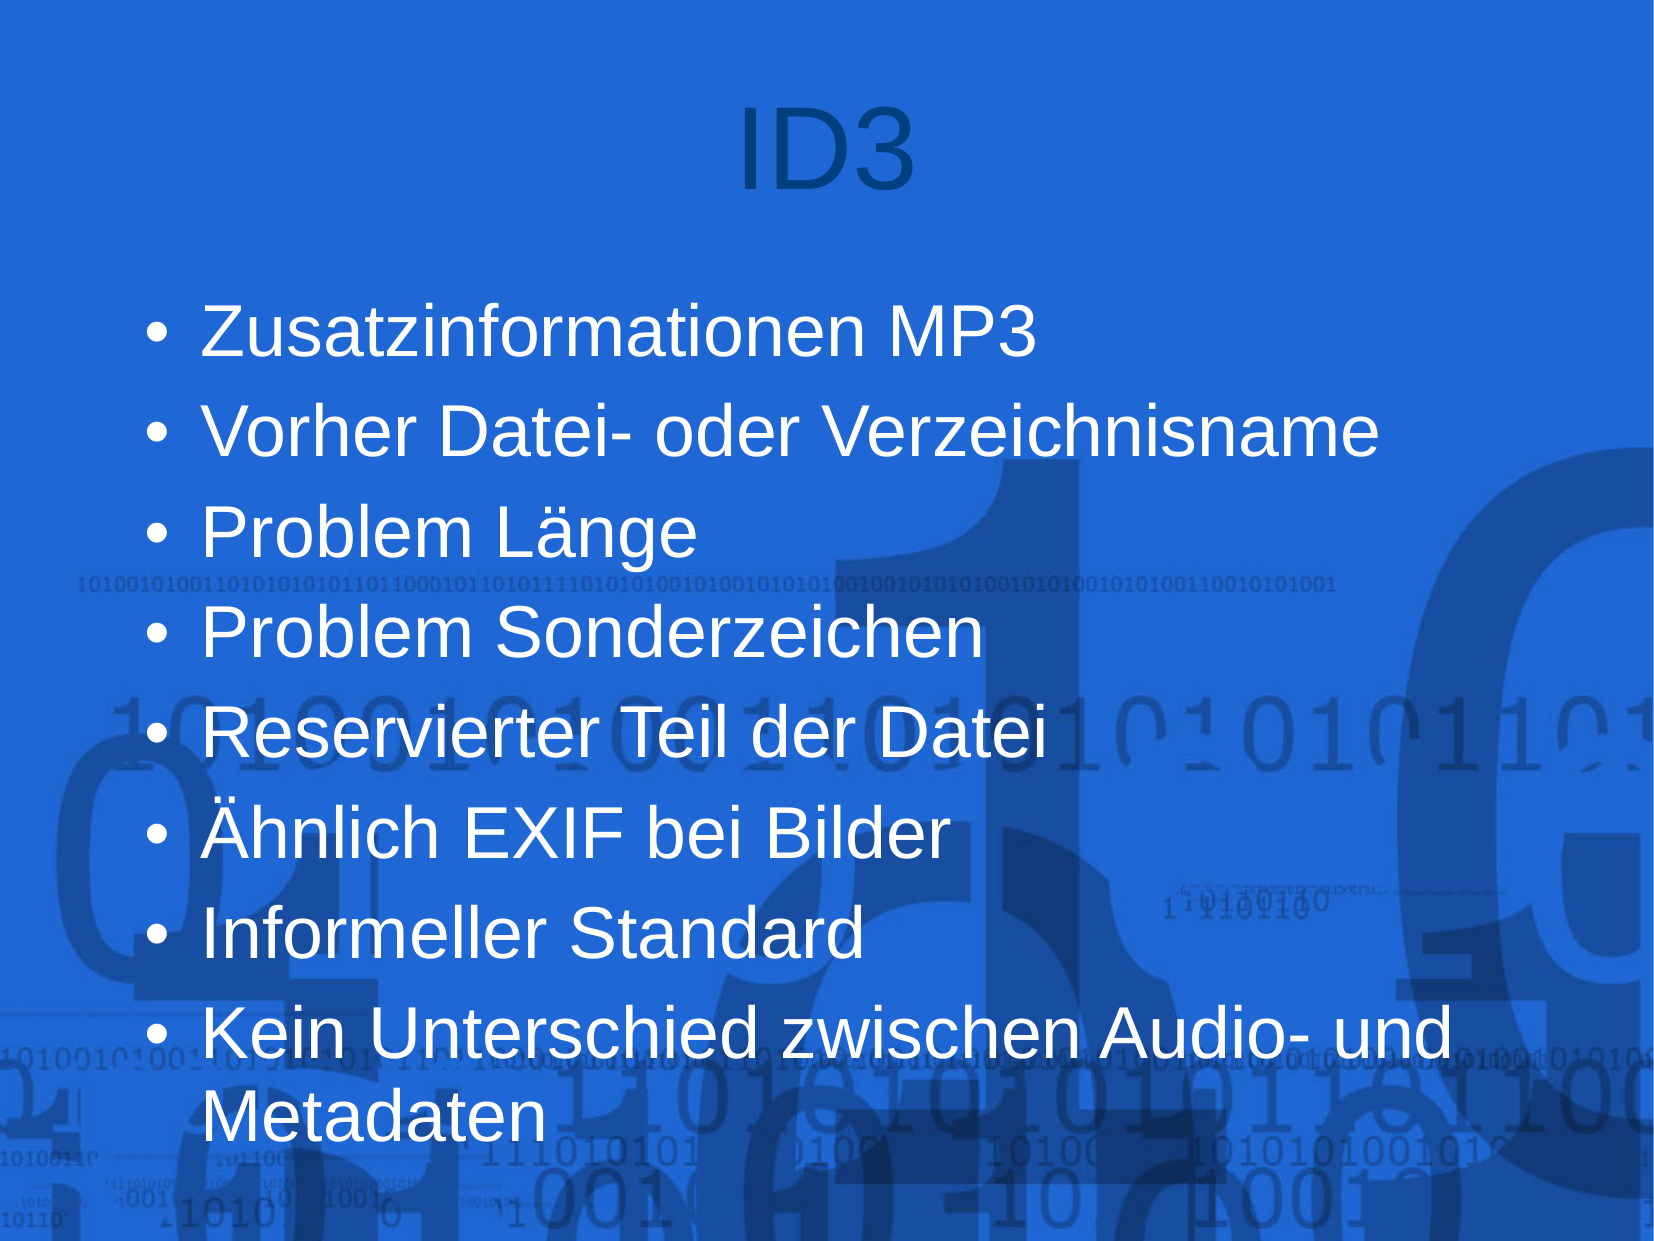

# ID3
Zusatzinformationen MP3
Vorher Datei- oder Verzeichnisname
Problem Länge
Problem Sonderzeichen
Reservierter Teil der Datei
Ähnlich EXIF bei Bilder
Informeller Standard
Kein Unterschied zwischen Audio- und Metadaten